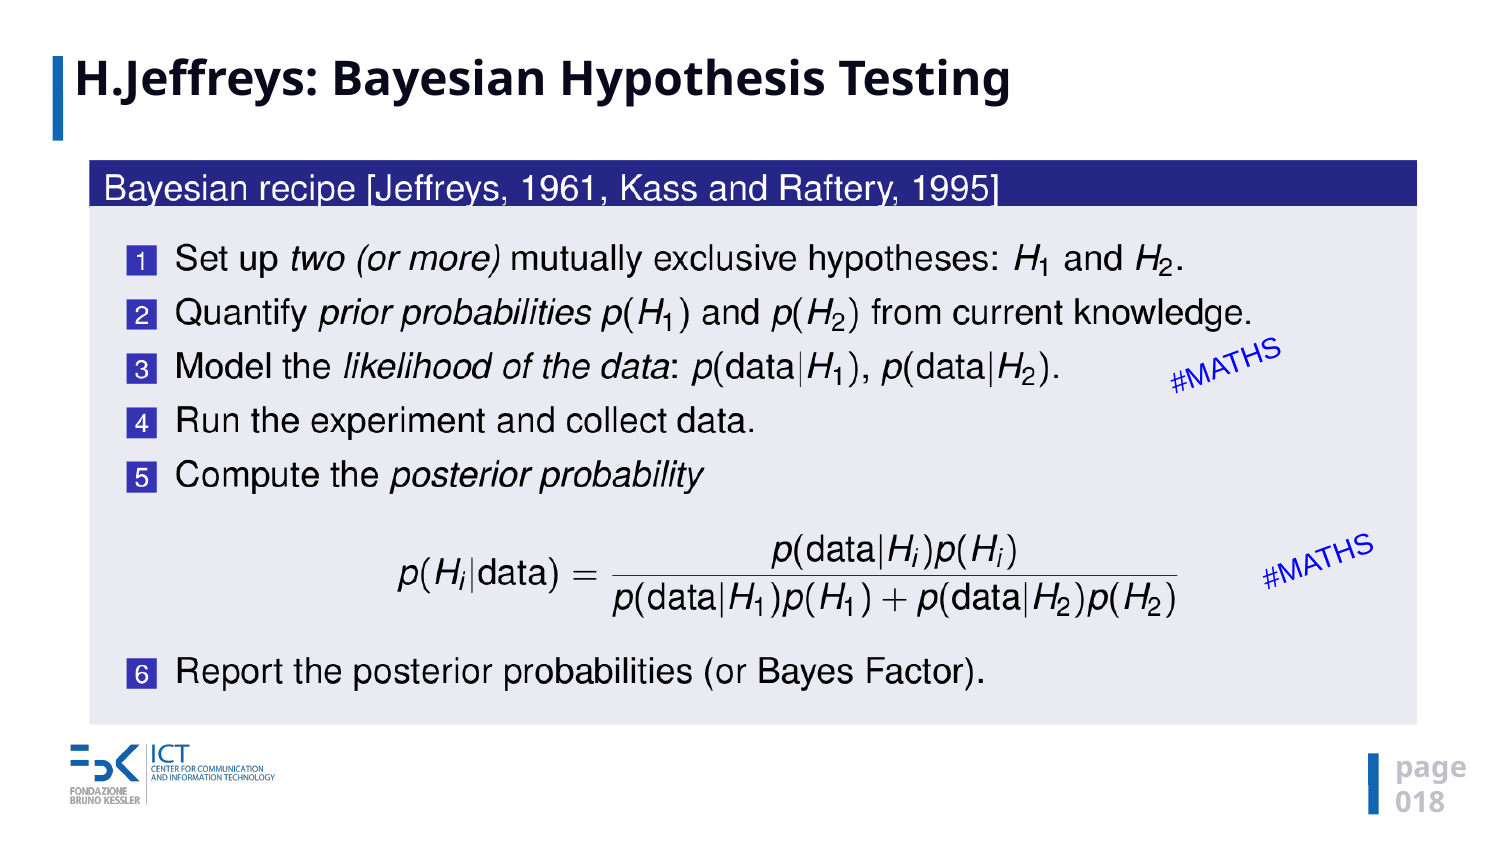

# H.Jeffreys: Bayesian Hypothesis Testing
#MATHS
#MATHS
page